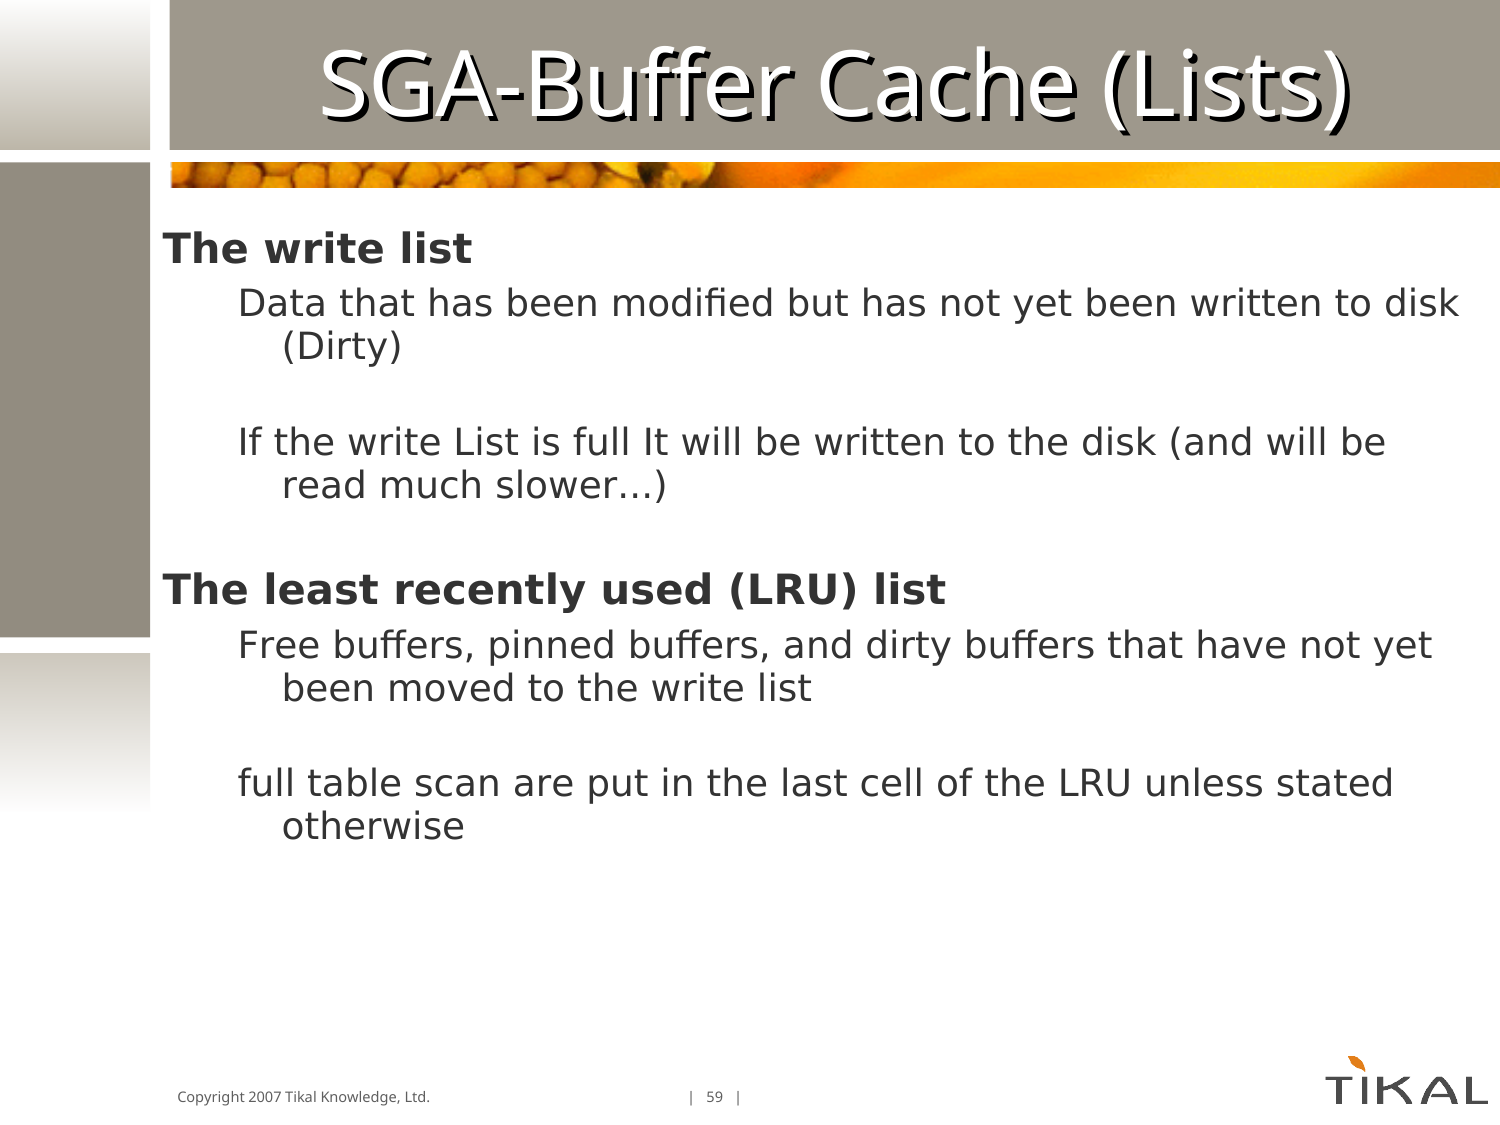

# SGA-Buffer Cache (Lists)
The write list
Data that has been modified but has not yet been written to disk (Dirty)
If the write List is full It will be written to the disk (and will be read much slower...)
The least recently used (LRU) list
Free buffers, pinned buffers, and dirty buffers that have not yet been moved to the write list
full table scan are put in the last cell of the LRU unless stated otherwise